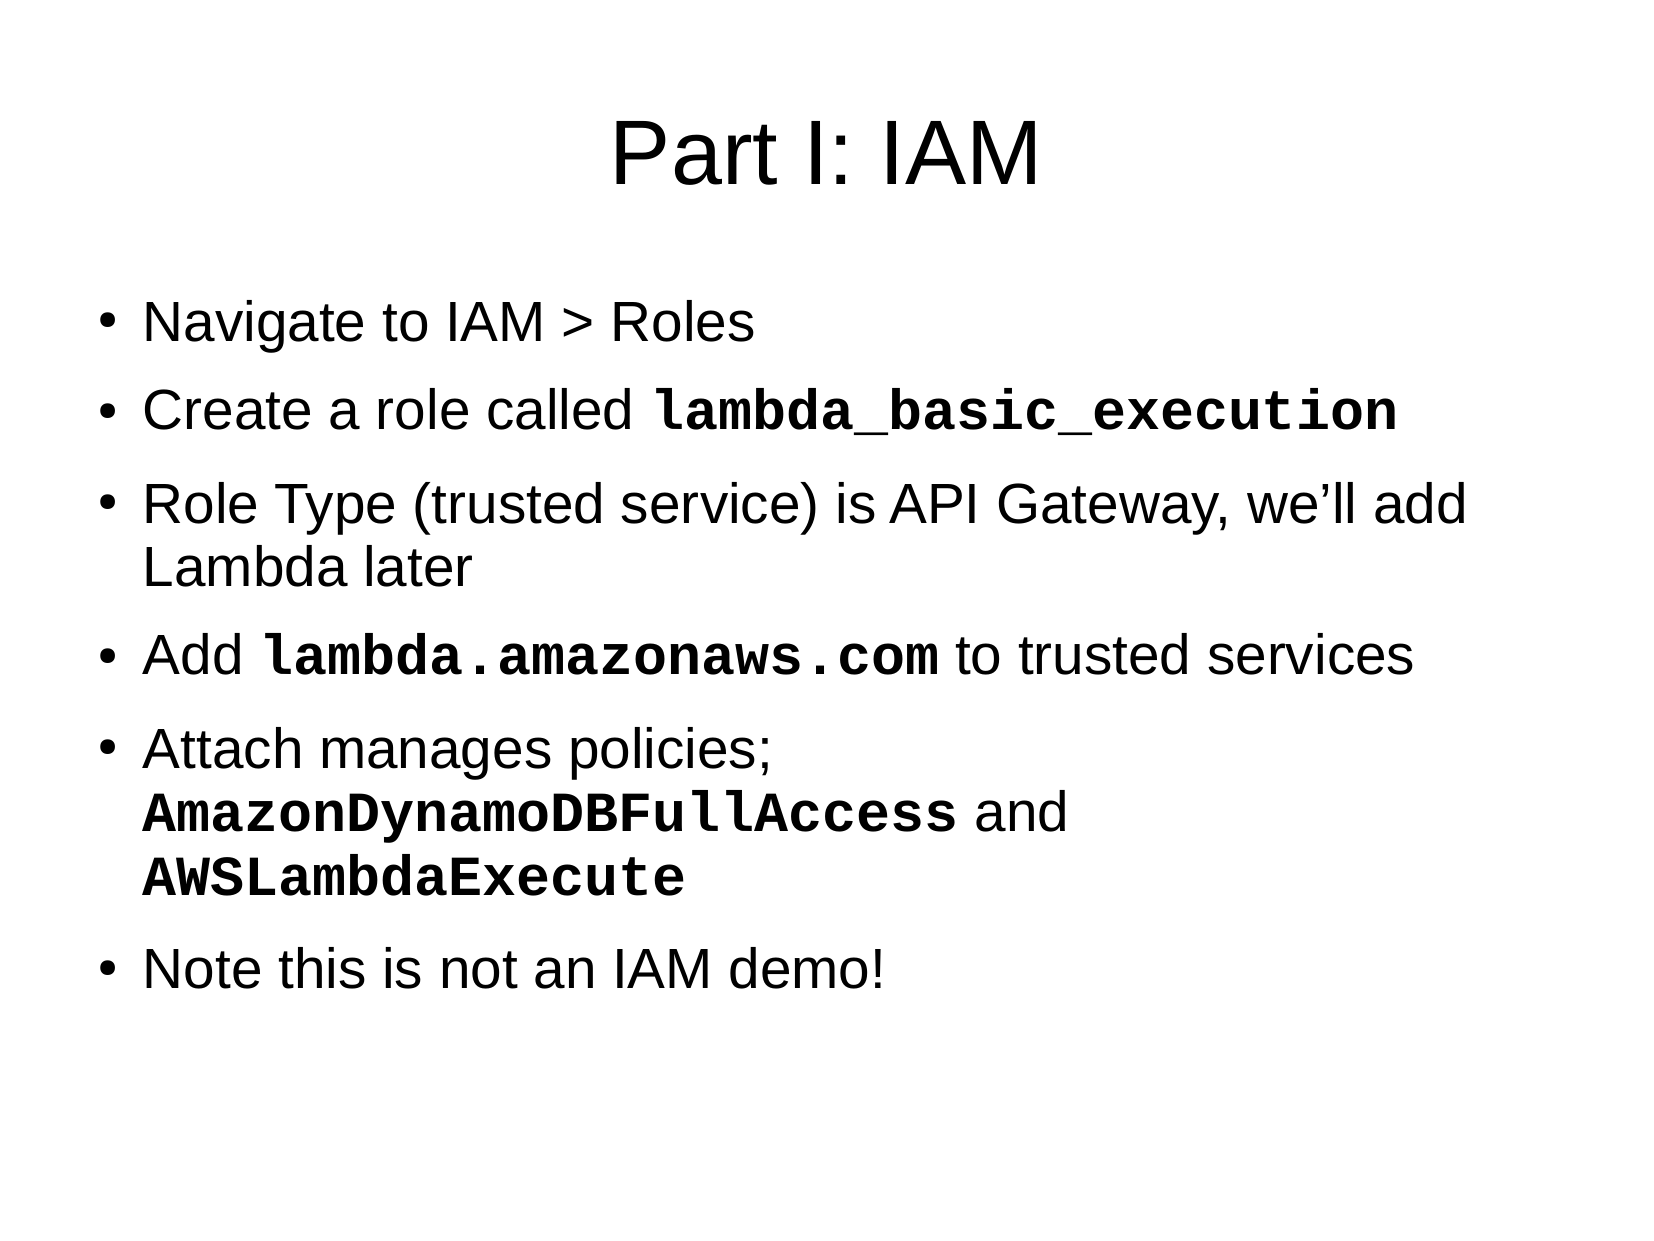

# Part I: IAM
Navigate to IAM > Roles
Create a role called lambda_basic_execution
Role Type (trusted service) is API Gateway, we’ll add Lambda later
Add lambda.amazonaws.com to trusted services
Attach manages policies; AmazonDynamoDBFullAccess and AWSLambdaExecute
Note this is not an IAM demo!